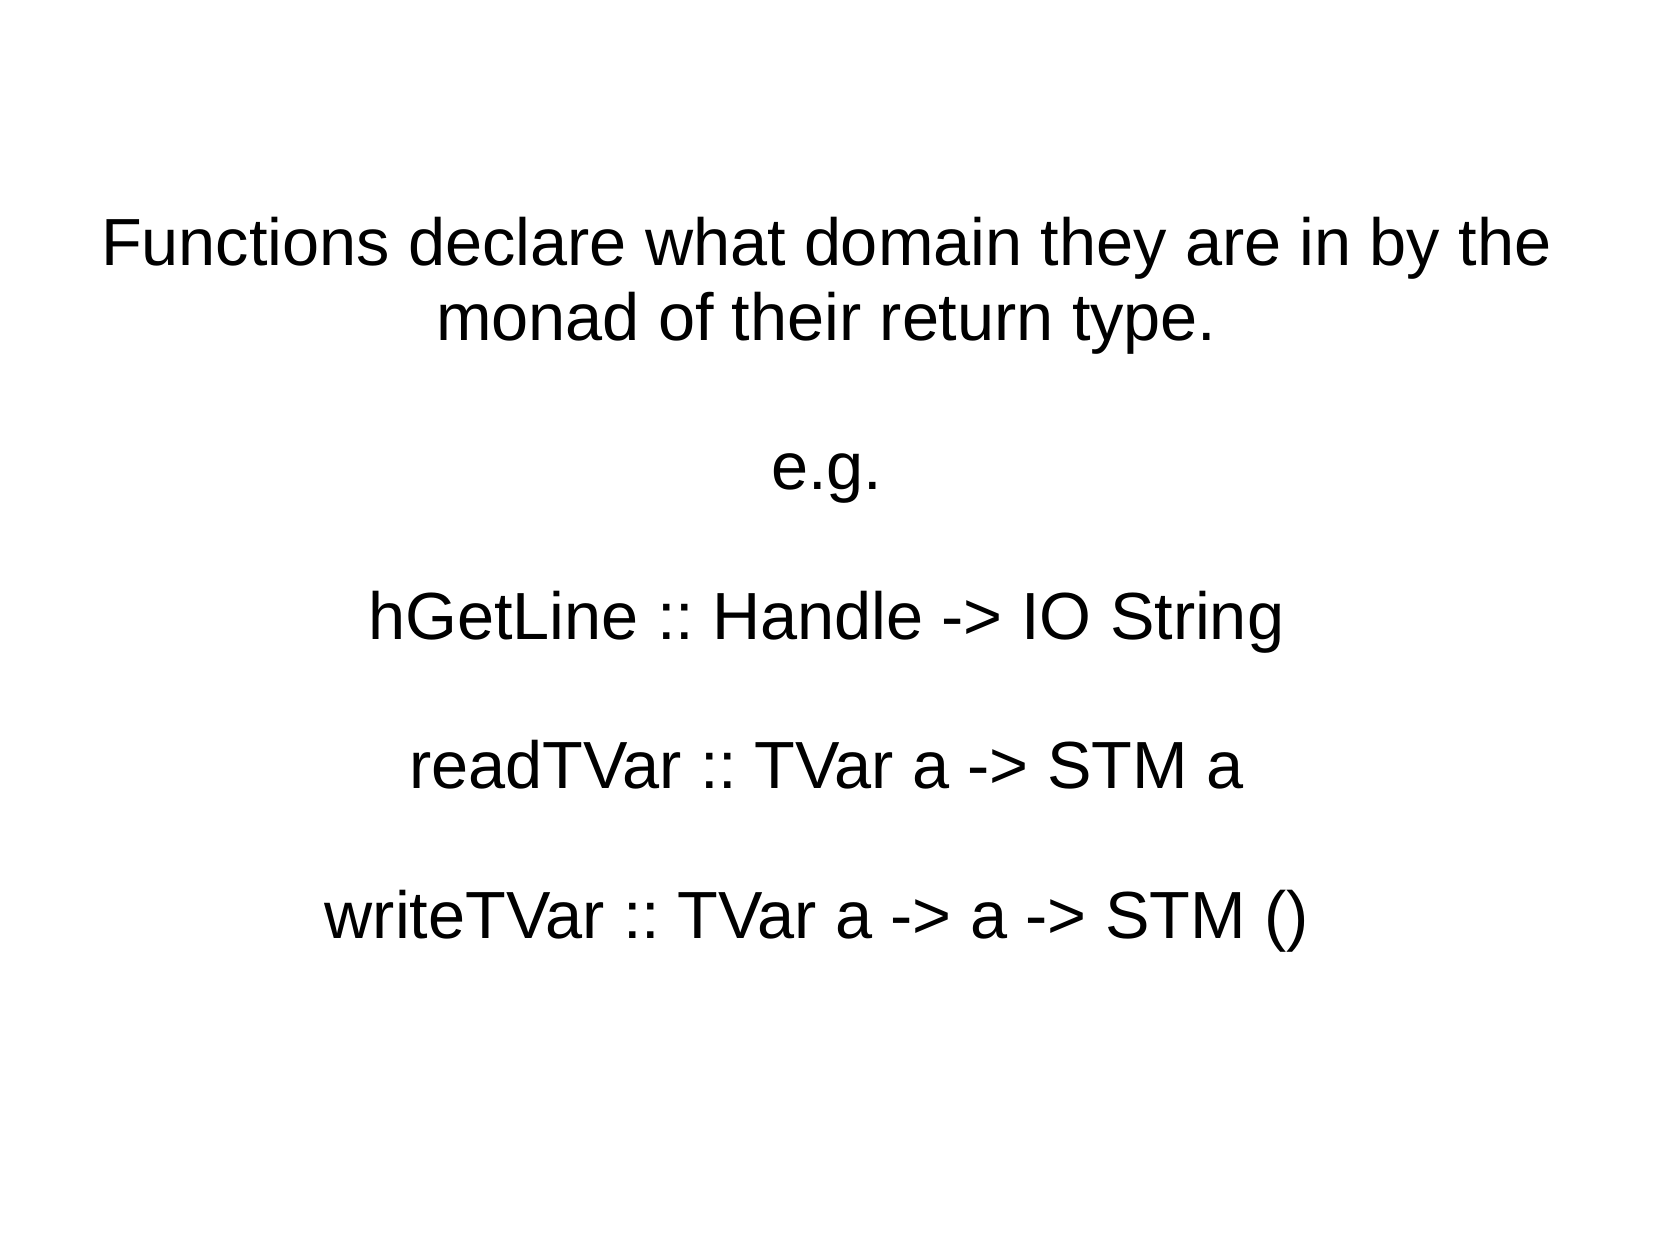

# Functions declare what domain they are in by the monad of their return type.
e.g.
hGetLine :: Handle -> IO String
readTVar :: TVar a -> STM a
writeTVar :: TVar a -> a -> STM ()